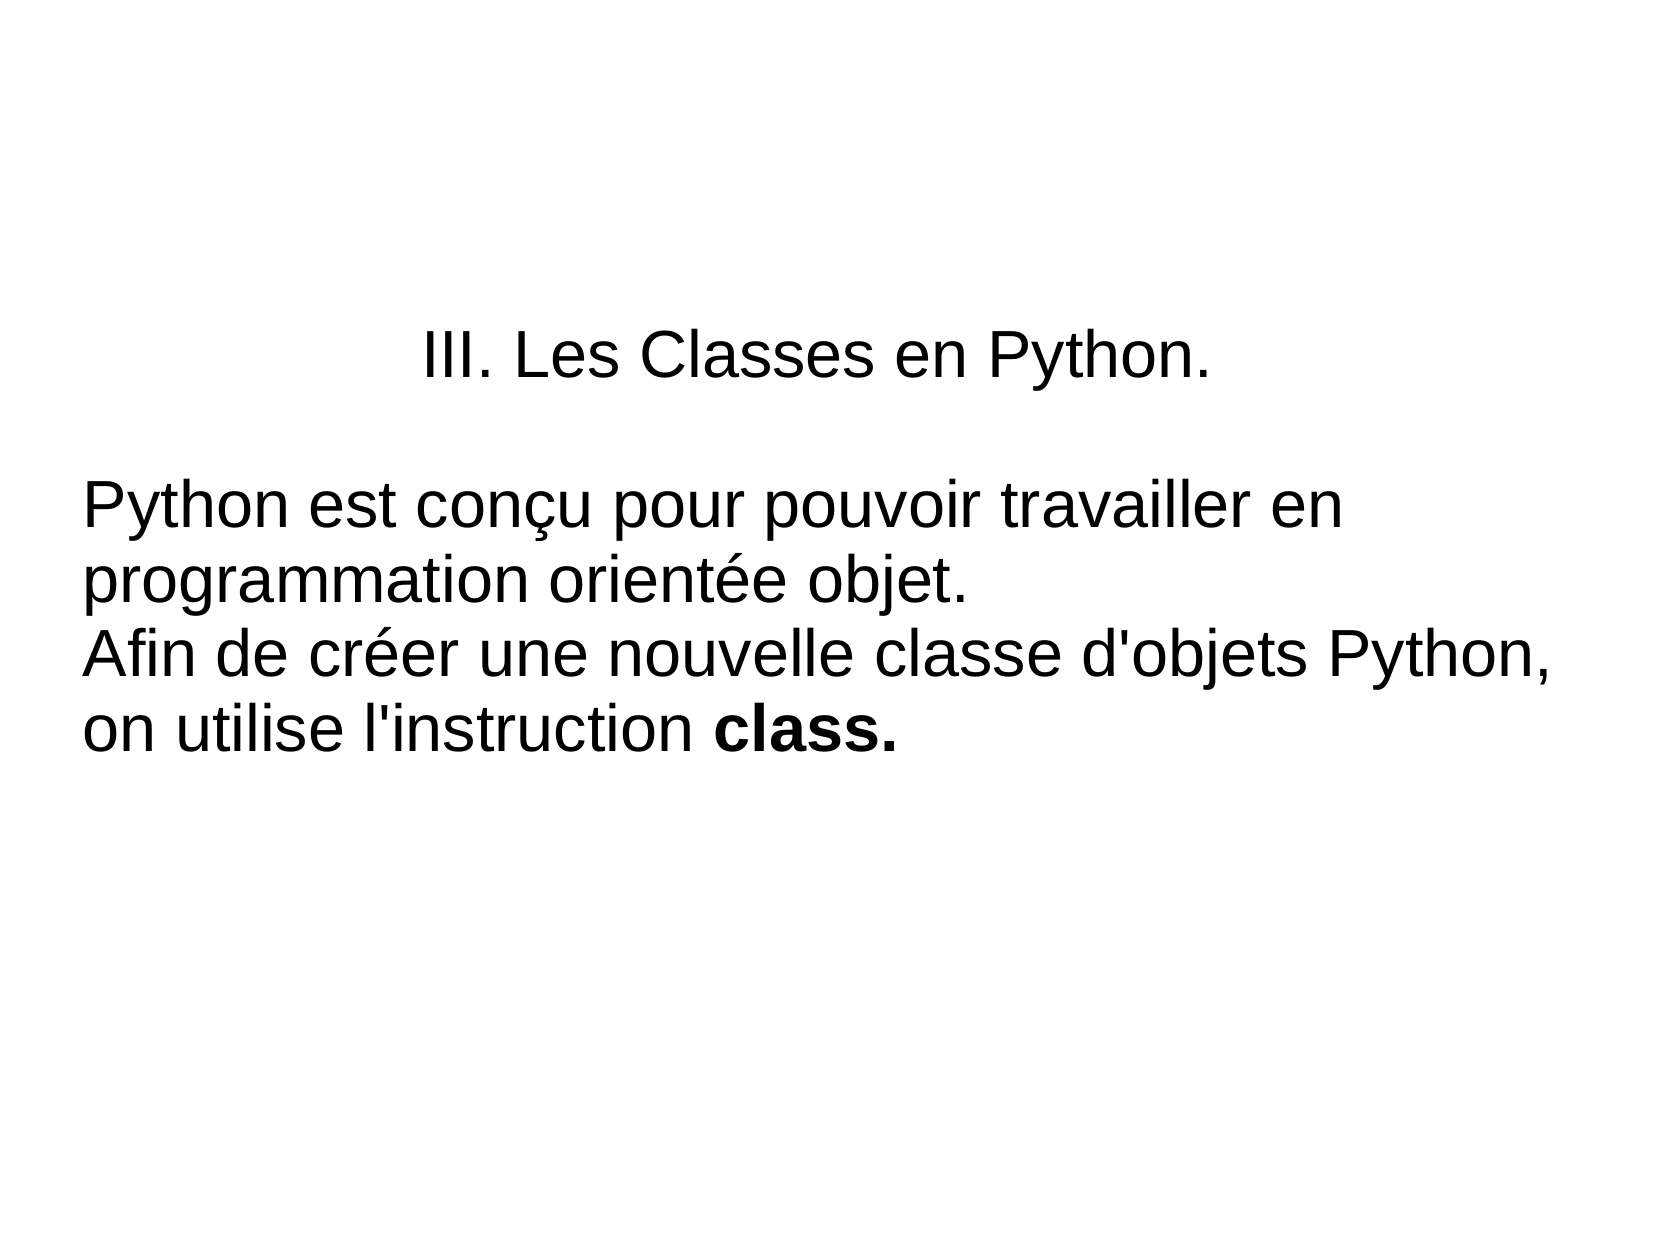

# III. Les Classes en Python.
Python est conçu pour pouvoir travailler en programmation orientée objet.
Afin de créer une nouvelle classe d'objets Python, on utilise l'instruction class.